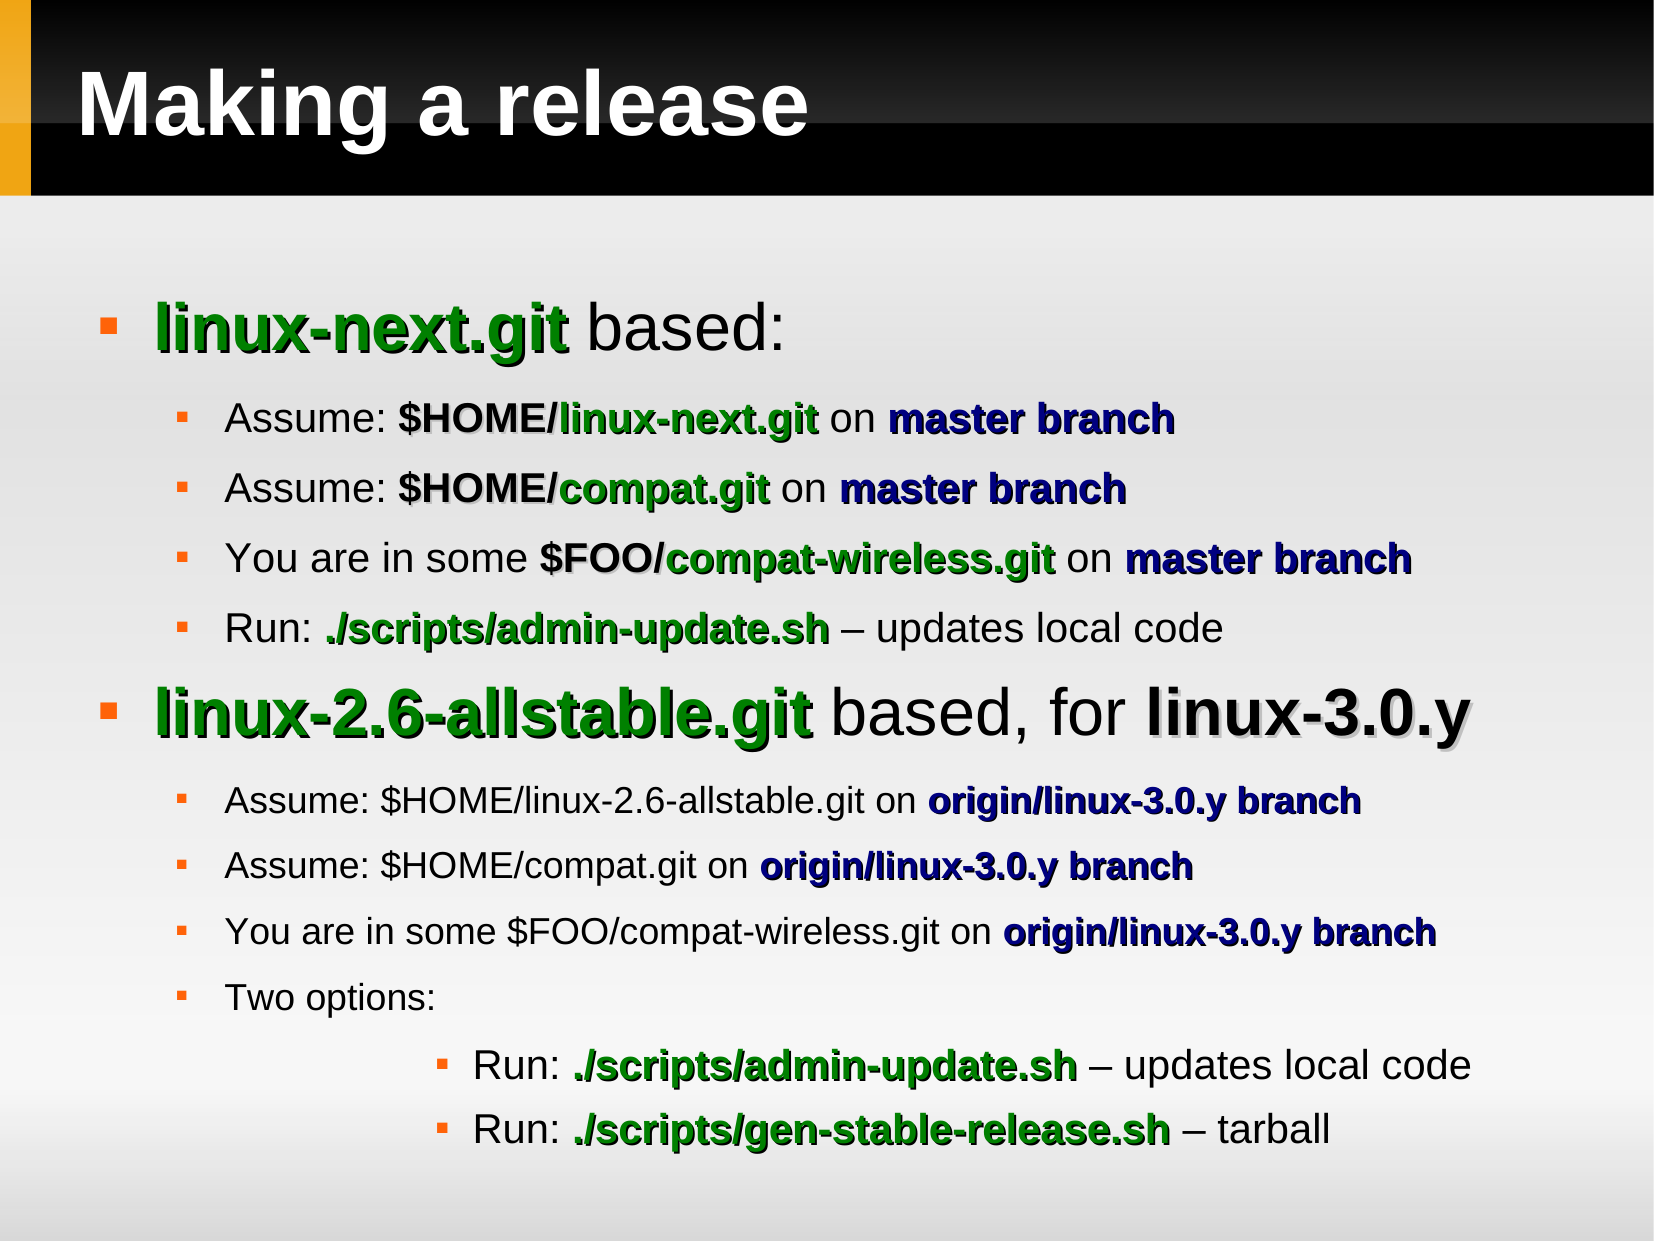

# Making a release
linux-next.git based:
Assume: $HOME/linux-next.git on master branch
Assume: $HOME/compat.git on master branch
You are in some $FOO/compat-wireless.git on master branch
Run: ./scripts/admin-update.sh – updates local code
linux-2.6-allstable.git based, for linux-3.0.y
Assume: $HOME/linux-2.6-allstable.git on origin/linux-3.0.y branch
Assume: $HOME/compat.git on origin/linux-3.0.y branch
You are in some $FOO/compat-wireless.git on origin/linux-3.0.y branch
Two options:
Run: ./scripts/admin-update.sh – updates local code
Run: ./scripts/gen-stable-release.sh – tarball